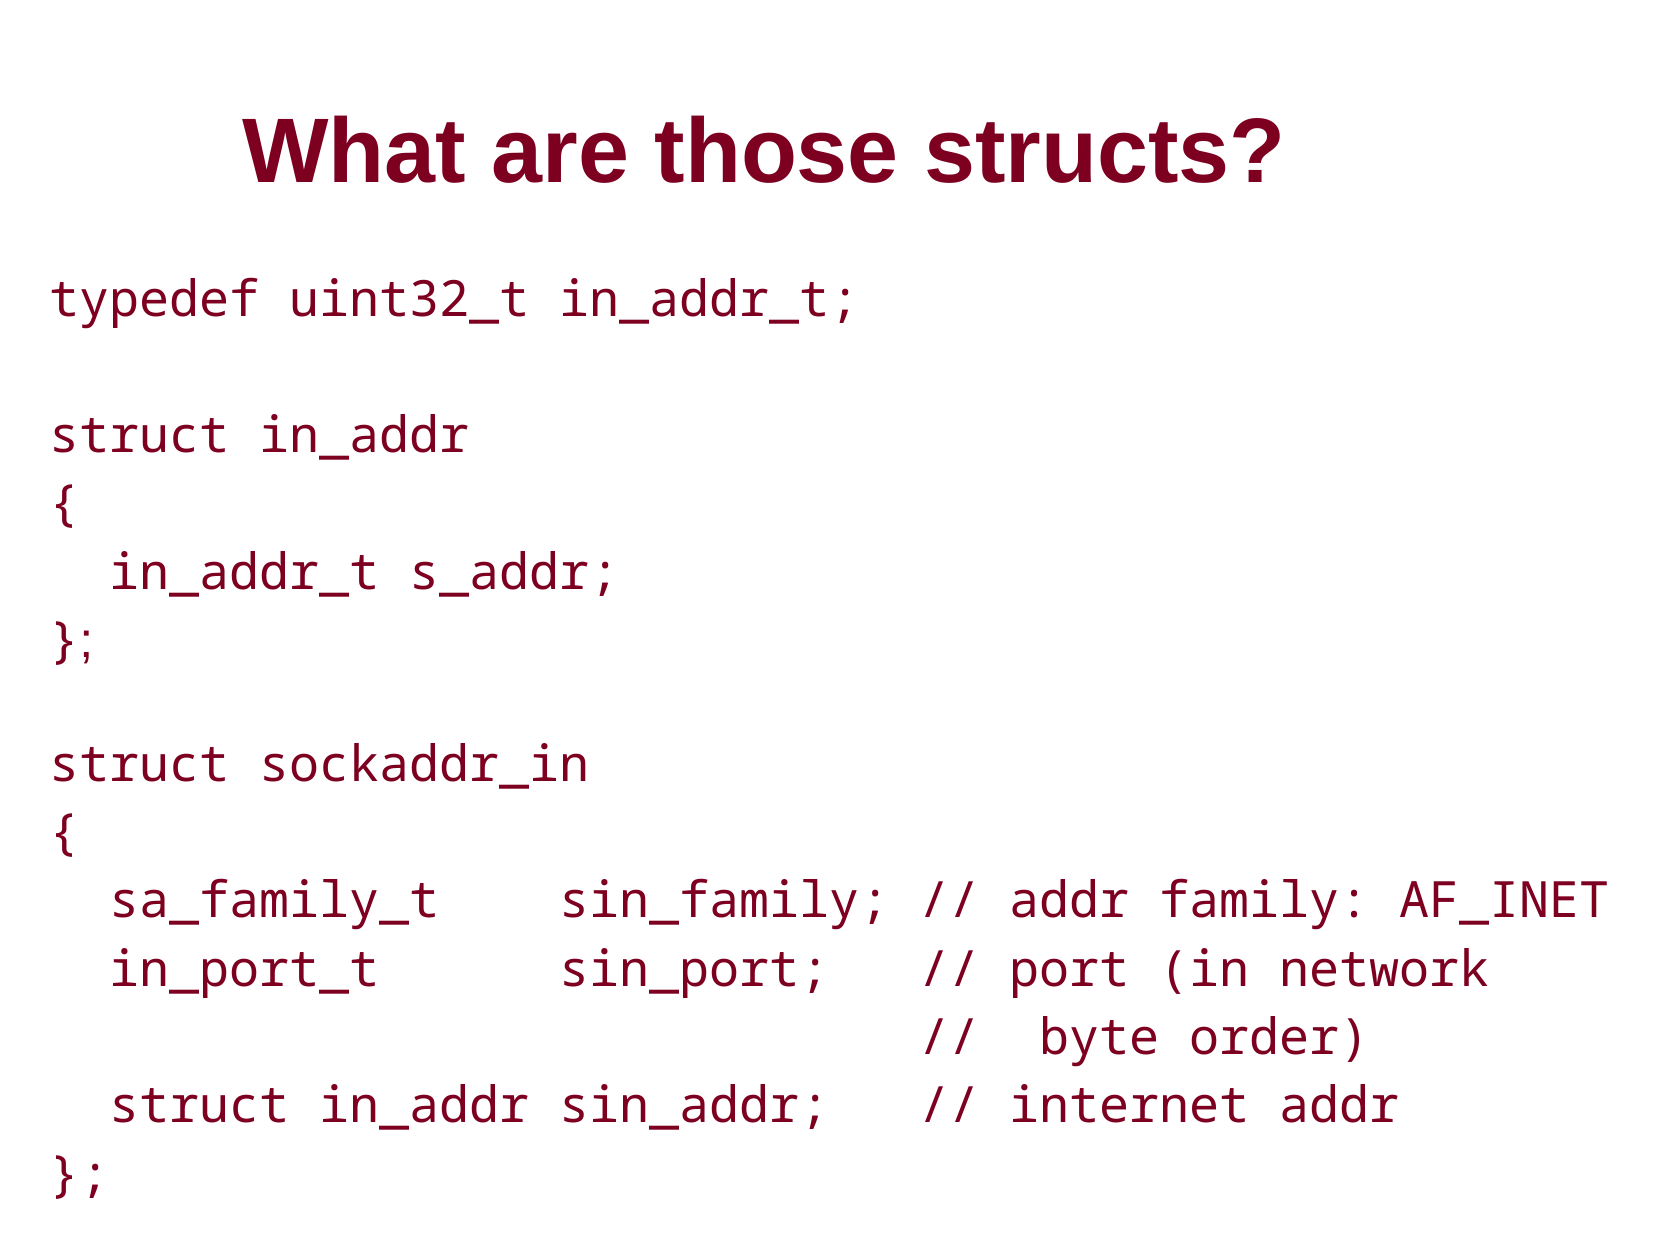

# What are those structs?
typedef uint32_t in_addr_t;
struct in_addr
{
 in_addr_t s_addr;
};
struct sockaddr_in
{
 sa_family_t sin_family; // addr family: AF_INET
 in_port_t sin_port; // port (in network
 // byte order)
 struct in_addr sin_addr; // internet addr
};